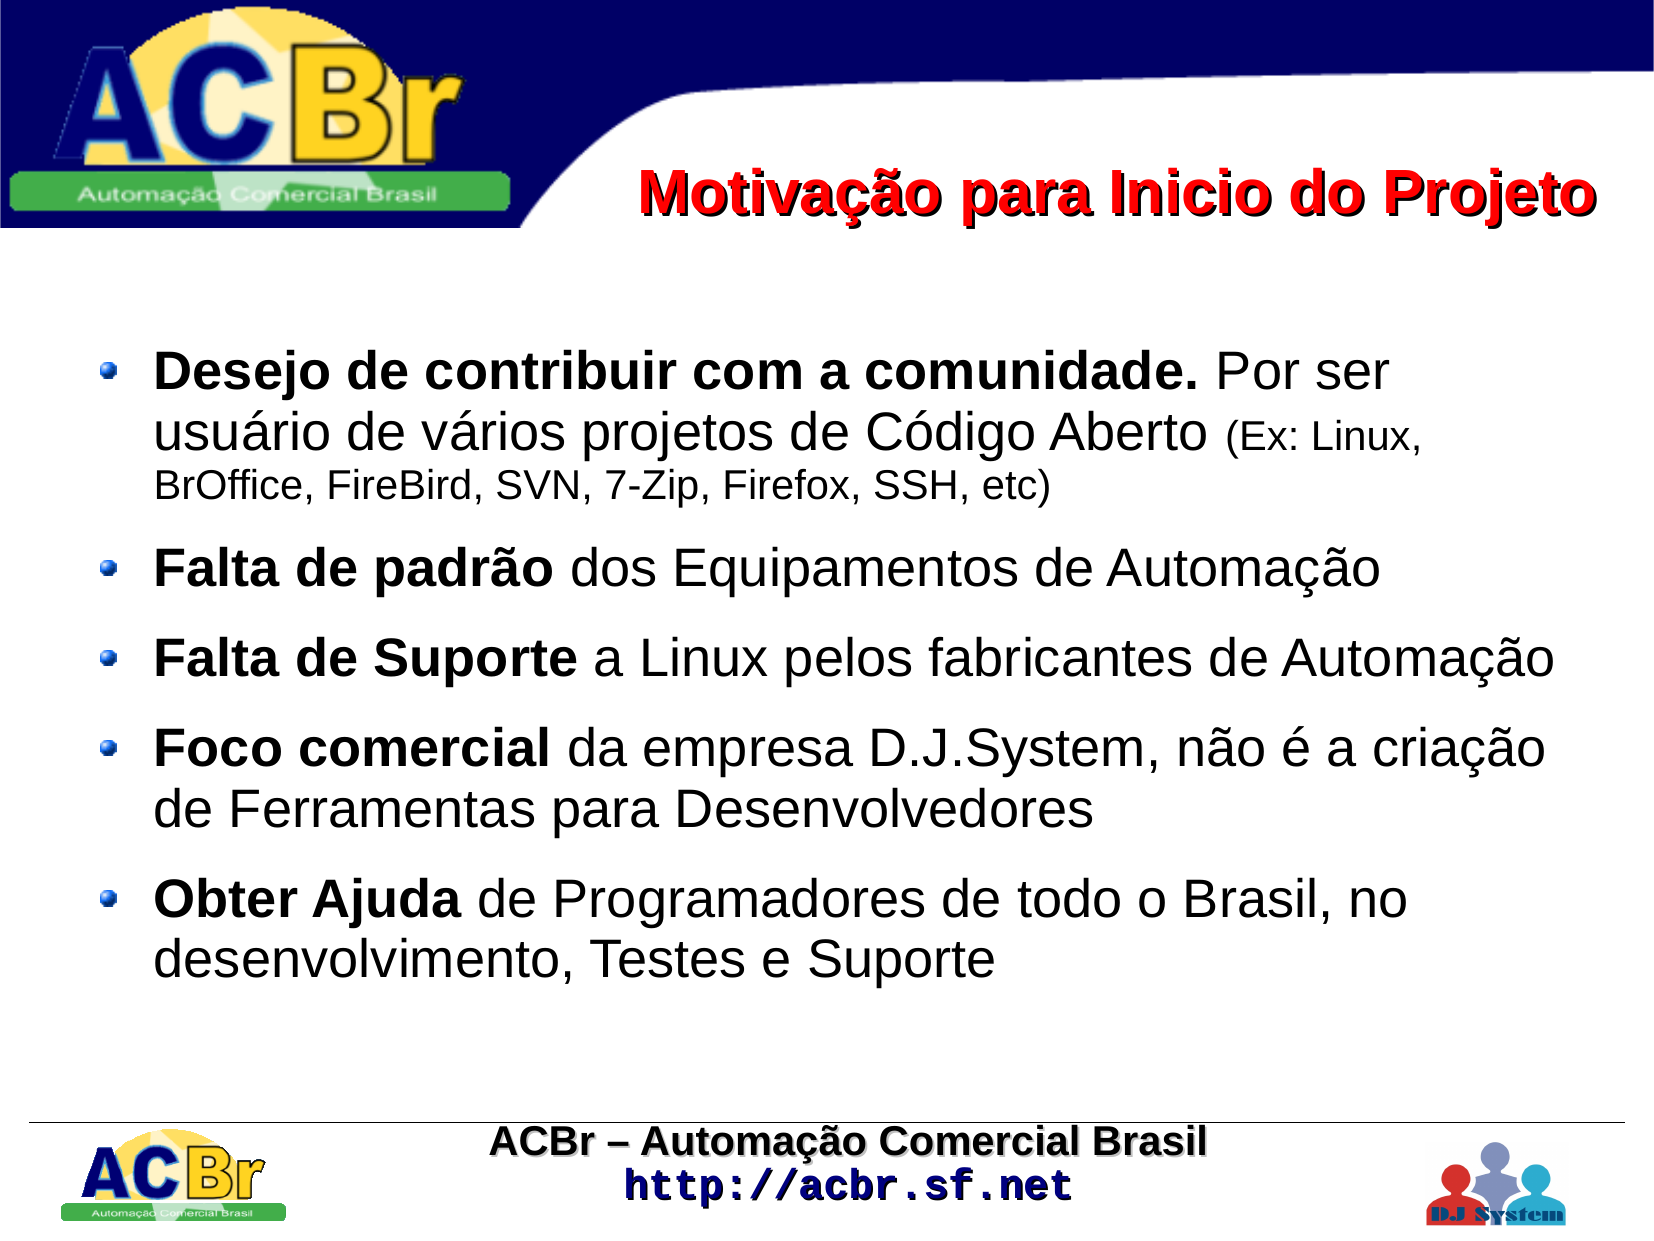

# Motivação para Inicio do Projeto
Desejo de contribuir com a comunidade. Por ser usuário de vários projetos de Código Aberto (Ex: Linux, BrOffice, FireBird, SVN, 7-Zip, Firefox, SSH, etc)
Falta de padrão dos Equipamentos de Automação
Falta de Suporte a Linux pelos fabricantes de Automação
Foco comercial da empresa D.J.System, não é a criação de Ferramentas para Desenvolvedores
Obter Ajuda de Programadores de todo o Brasil, no desenvolvimento, Testes e Suporte